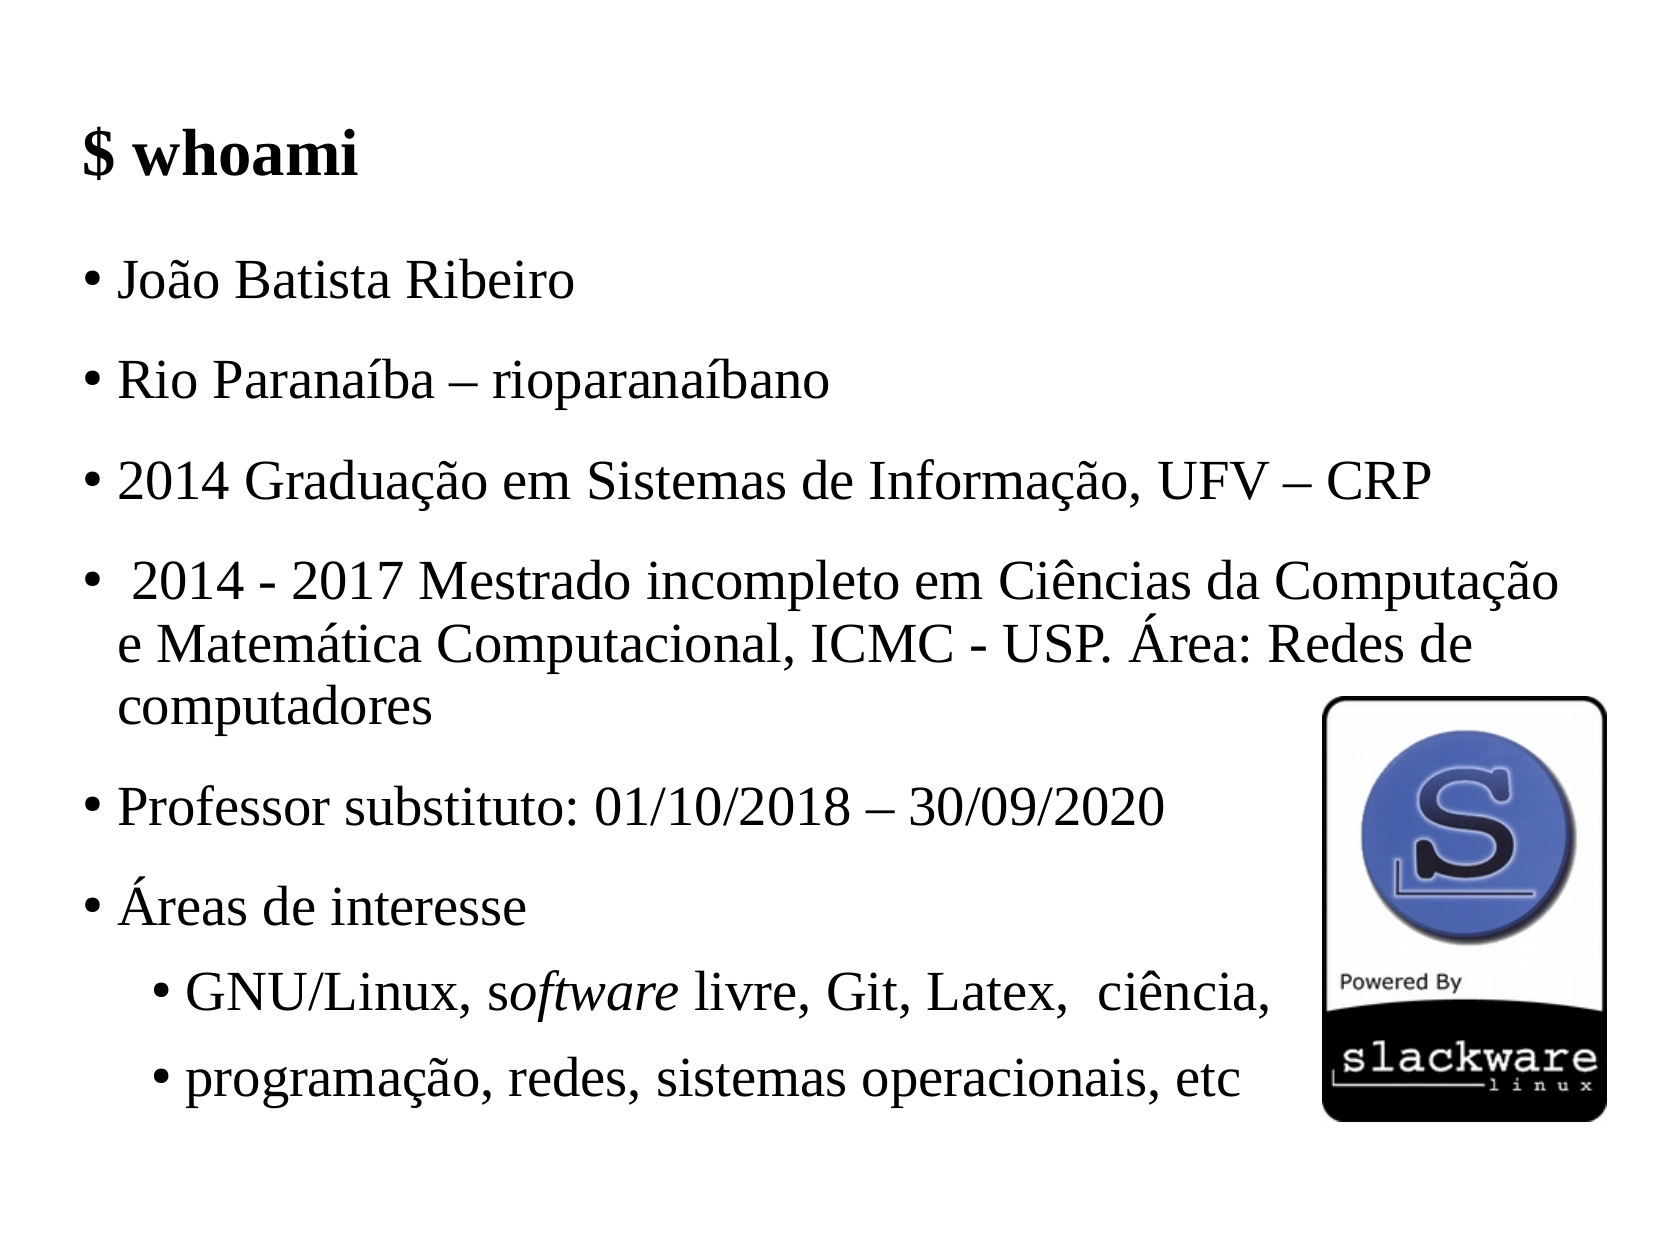

# $ whoami
João Batista Ribeiro
Rio Paranaíba – rioparanaíbano
2014 Graduação em Sistemas de Informação, UFV – CRP
 2014 - 2017 Mestrado incompleto em Ciências da Computação e Matemática Computacional, ICMC - USP. Área: Redes de computadores
Professor substituto: 01/10/2018 – 30/09/2020
Áreas de interesse
GNU/Linux, software livre, Git, Latex, ciência,
programação, redes, sistemas operacionais, etc